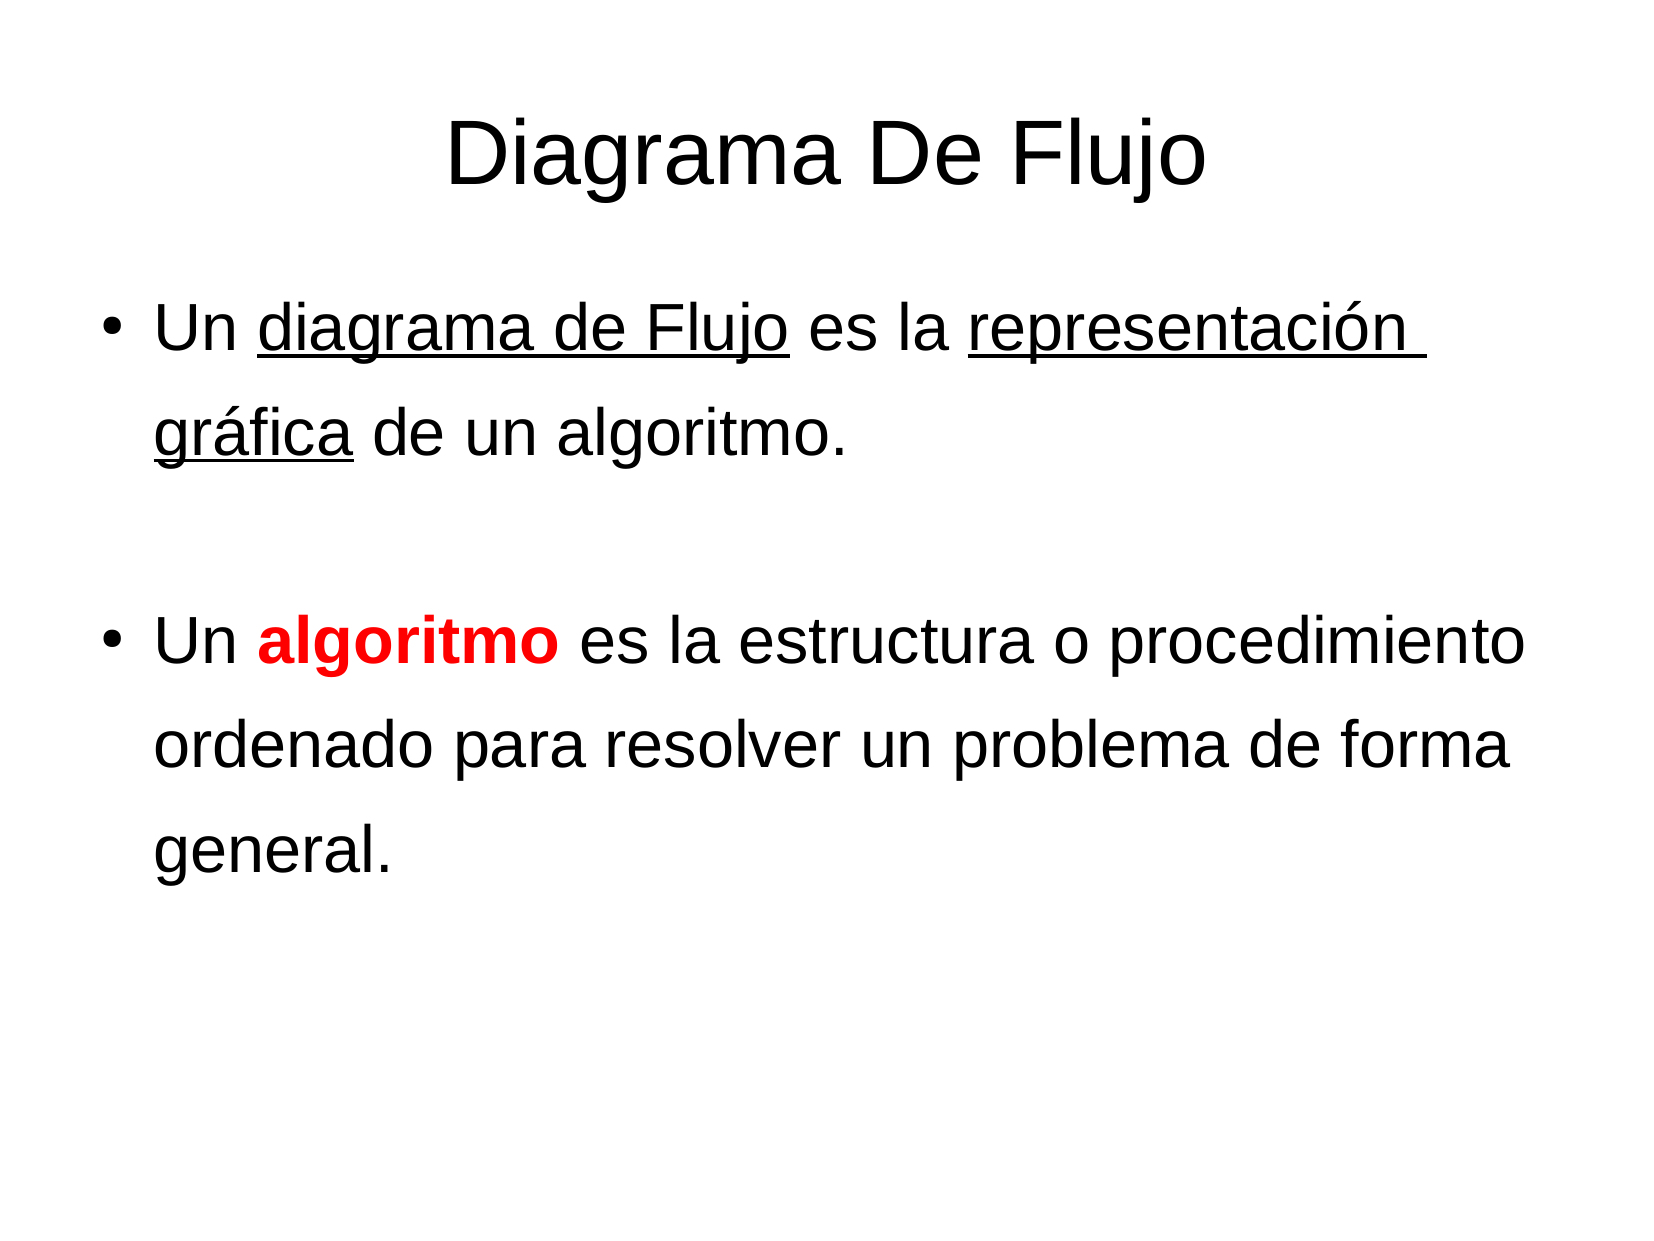

# Diagrama De Flujo
Un diagrama de Flujo es la representación
gráfica de un algoritmo.
Un algoritmo es la estructura o procedimiento
ordenado para resolver un problema de forma
general.